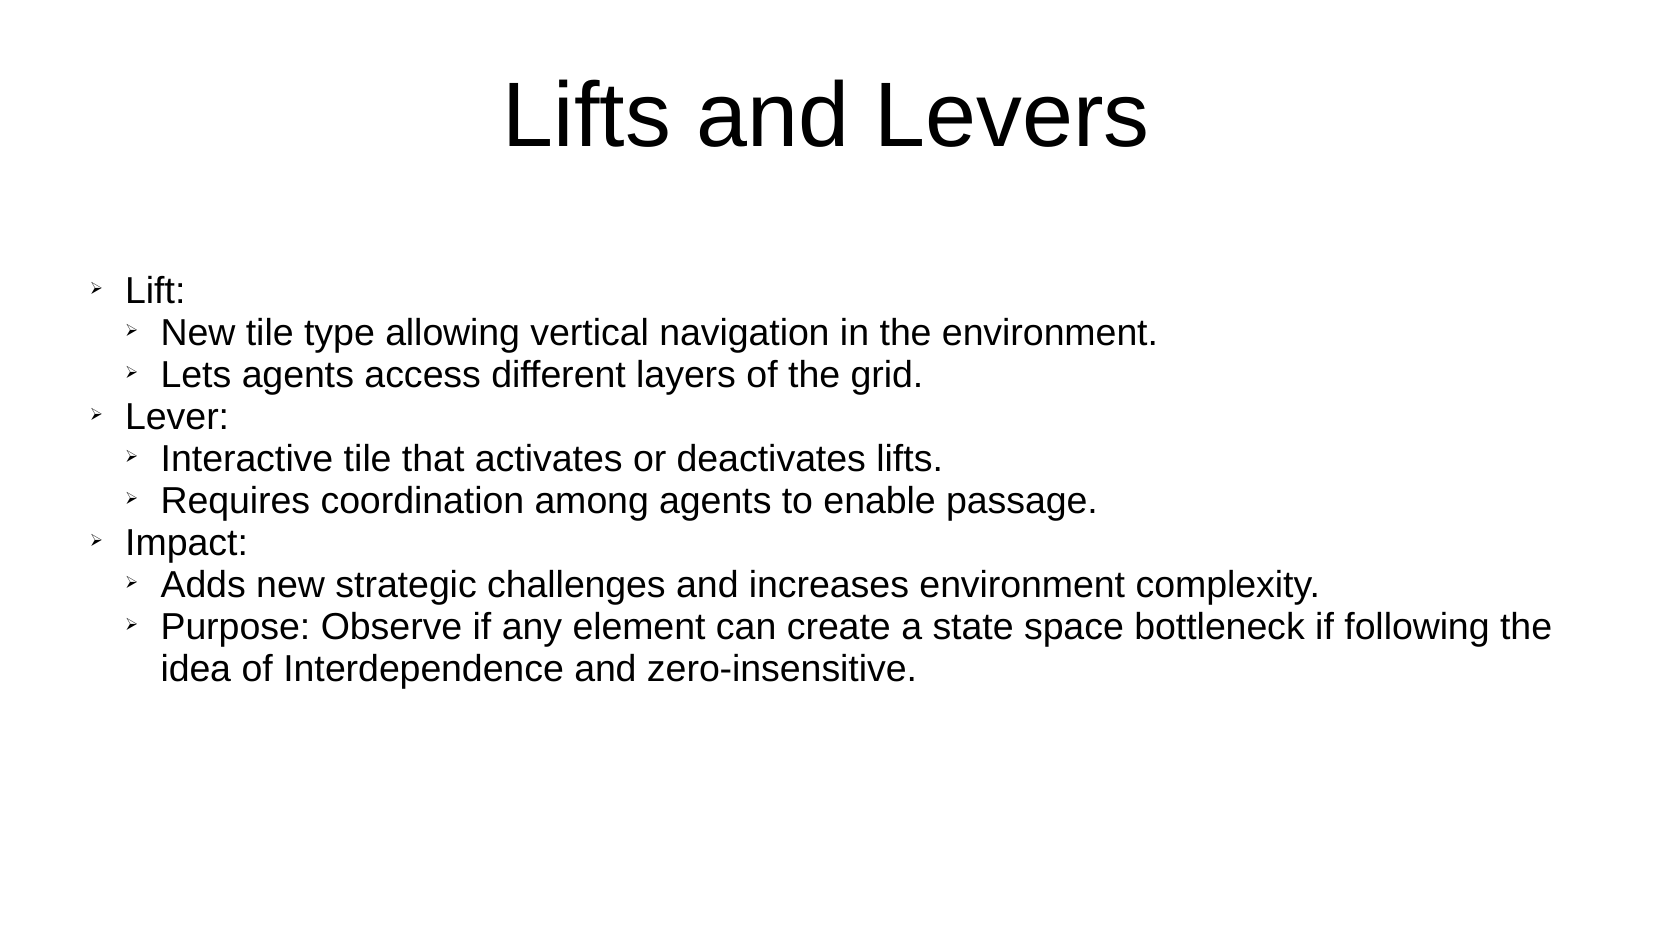

# Lifts and Levers
Lift:
New tile type allowing vertical navigation in the environment.
Lets agents access different layers of the grid.
Lever:
Interactive tile that activates or deactivates lifts.
Requires coordination among agents to enable passage.
Impact:
Adds new strategic challenges and increases environment complexity.
Purpose: Observe if any element can create a state space bottleneck if following the idea of Interdependence and zero-insensitive.